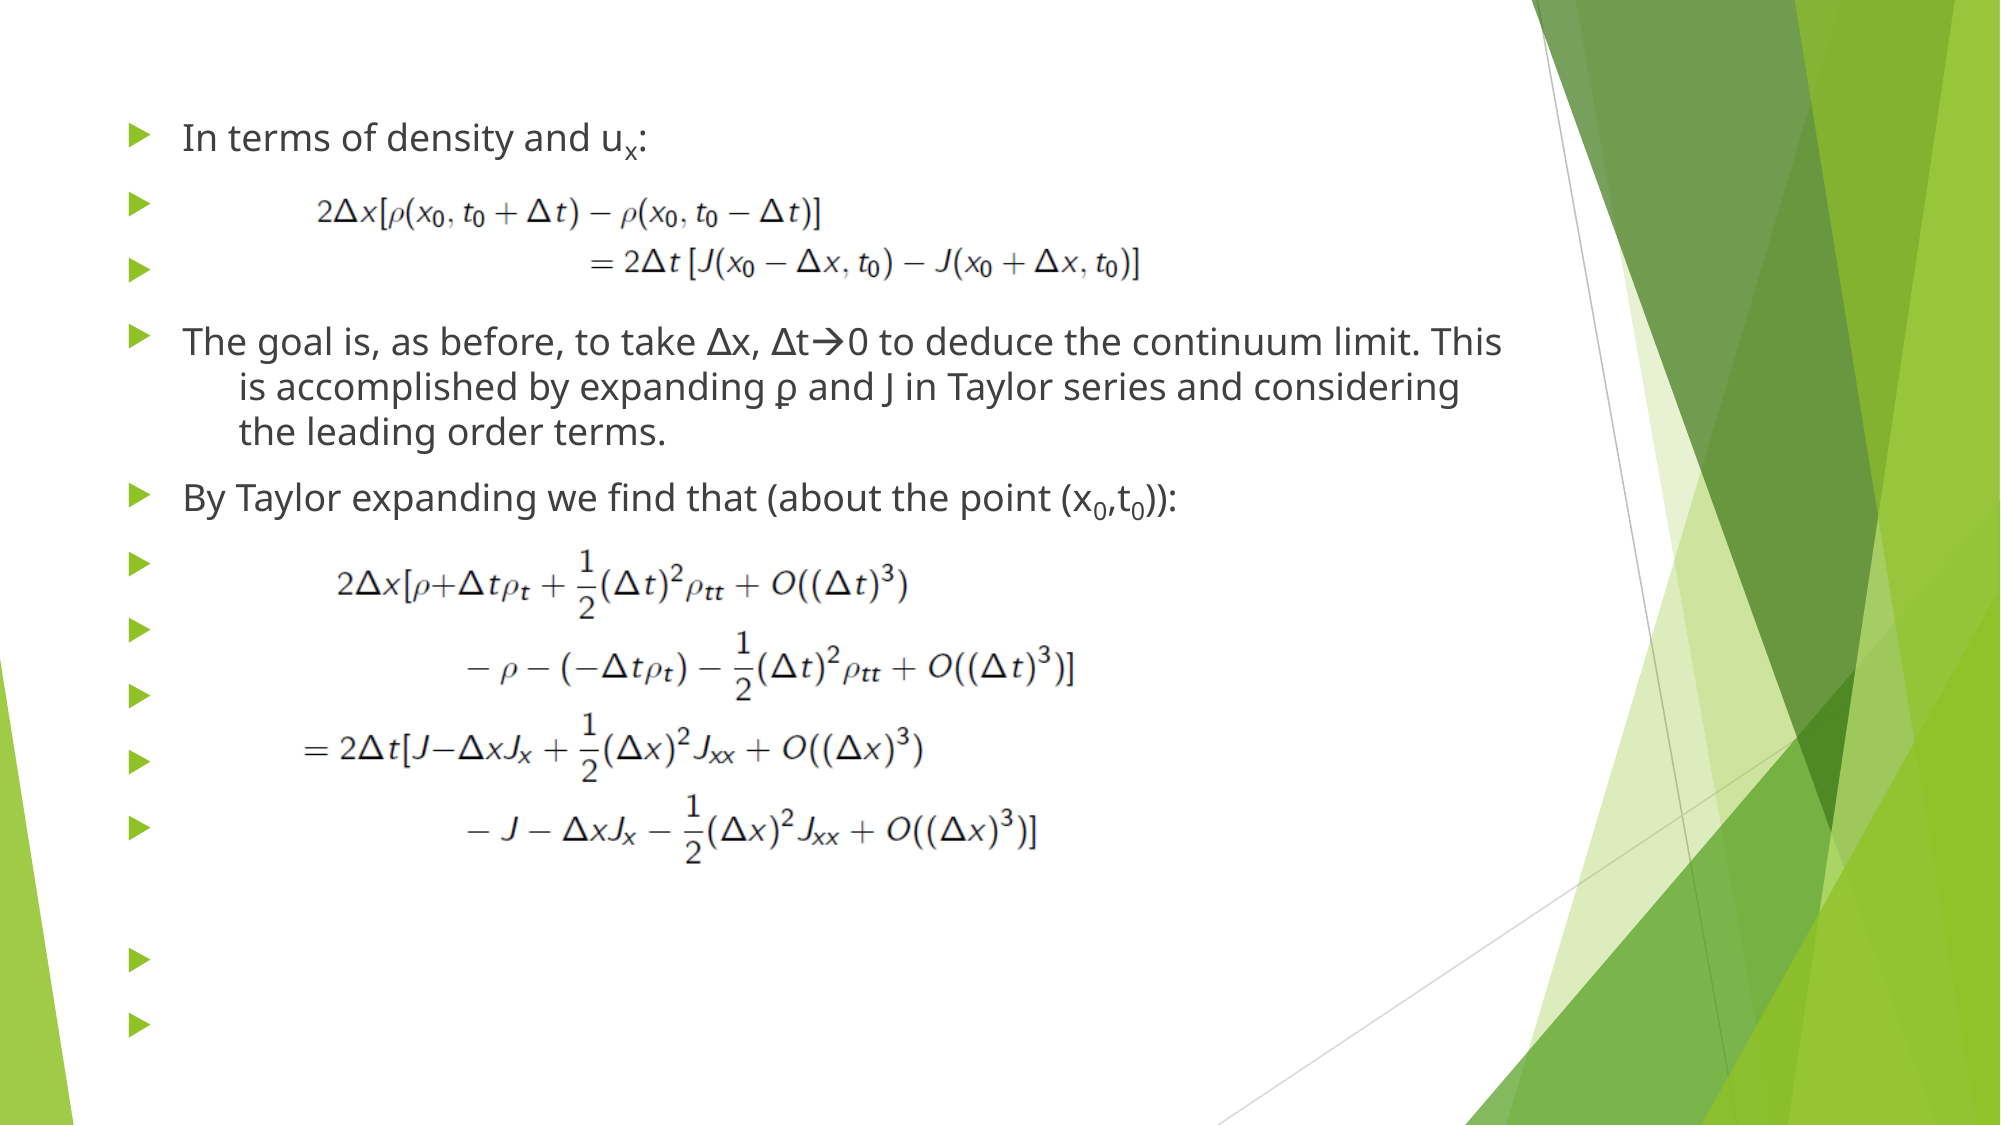

# In terms of density and ux:
The goal is, as before, to take ∆x, ∆t0 to deduce the continuum limit. This is accomplished by expanding ϼ and J in Taylor series and considering the leading order terms.
By Taylor expanding we find that (about the point (x0,t0)):